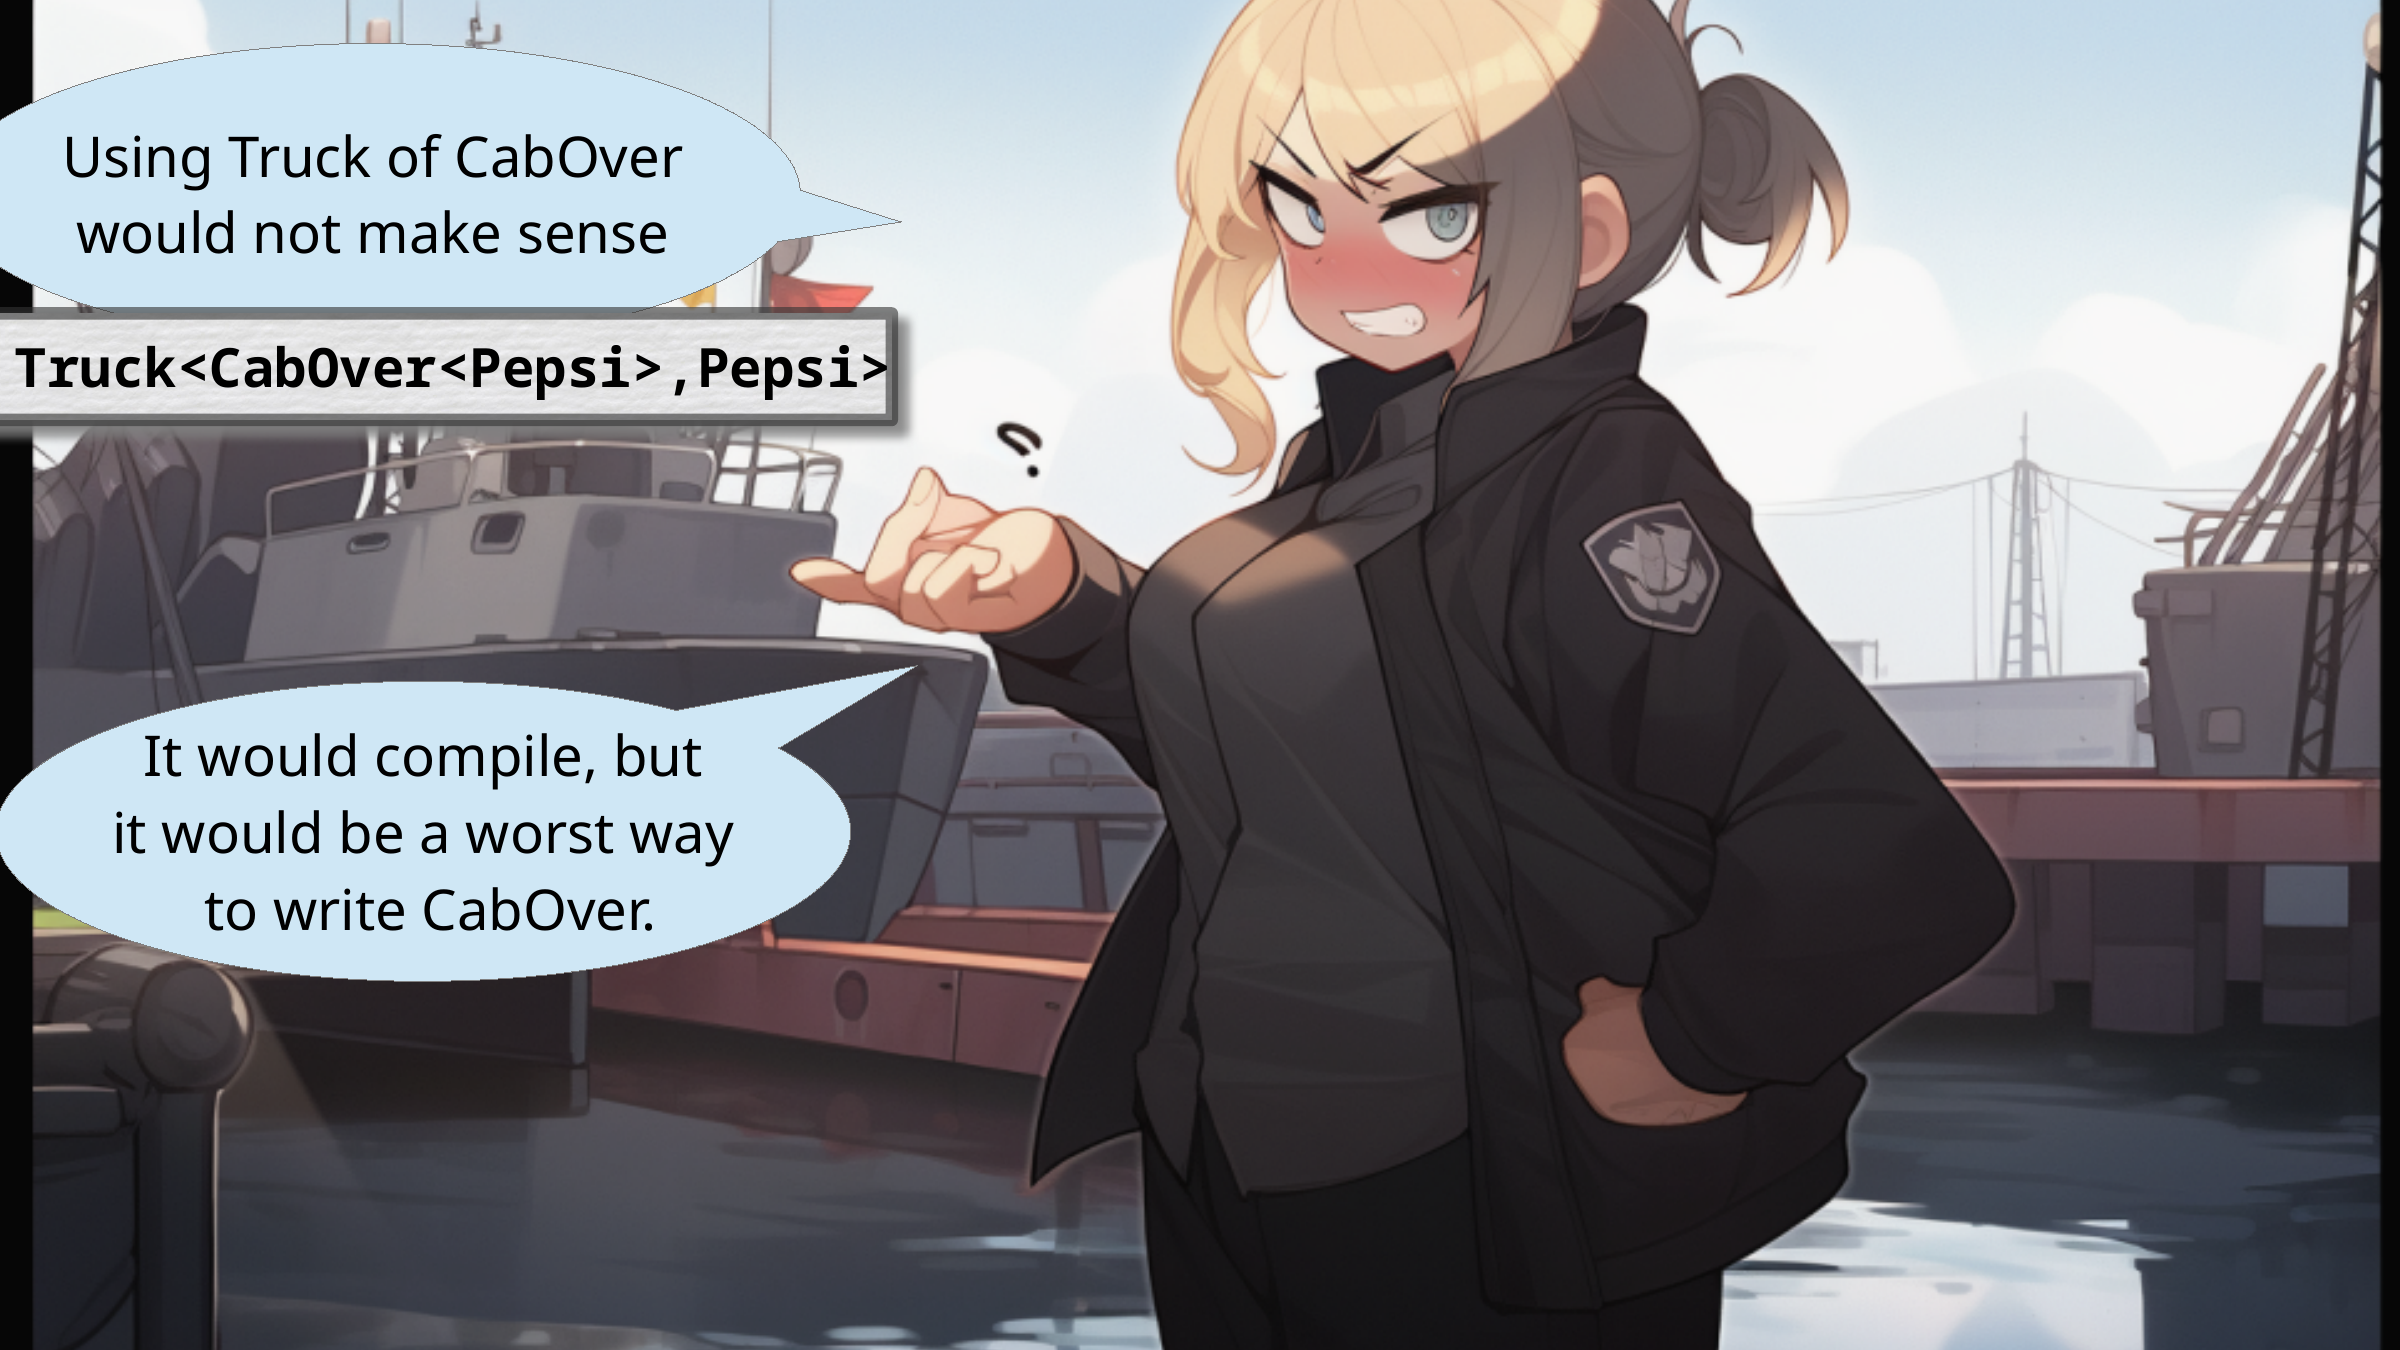

Using Truck of CabOver
would not make sense
 Truck<CabOver<Pepsi>,Pepsi>
It would compile, but
it would be a worst way
 to write CabOver.